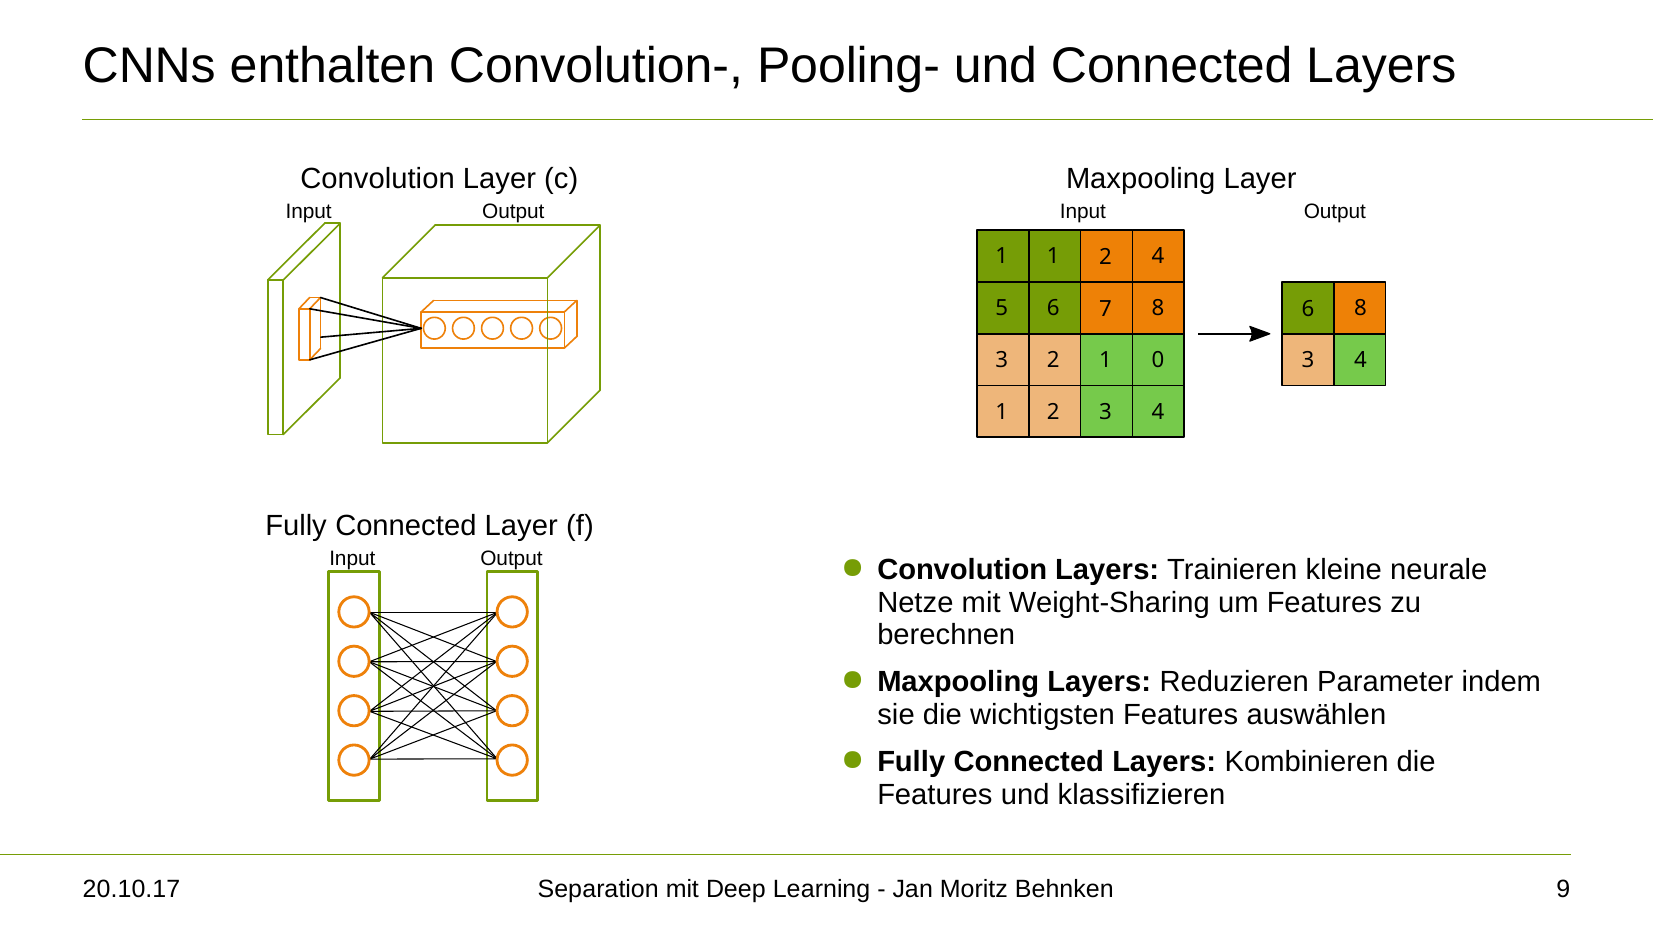

# CNNs enthalten Convolution-, Pooling- und Connected Layers
Convolution Layer (c)
Input
Output
Maxpooling Layer
Input
Output
Fully Connected Layer (f)
Input
Output
Convolution Layers: Trainieren kleine neurale Netze mit Weight-Sharing um Features zu berechnen
Maxpooling Layers: Reduzieren Parameter indem sie die wichtigsten Features auswählen
Fully Connected Layers: Kombinieren die Features und klassifizieren
20.10.17
Separation mit Deep Learning - Jan Moritz Behnken
9